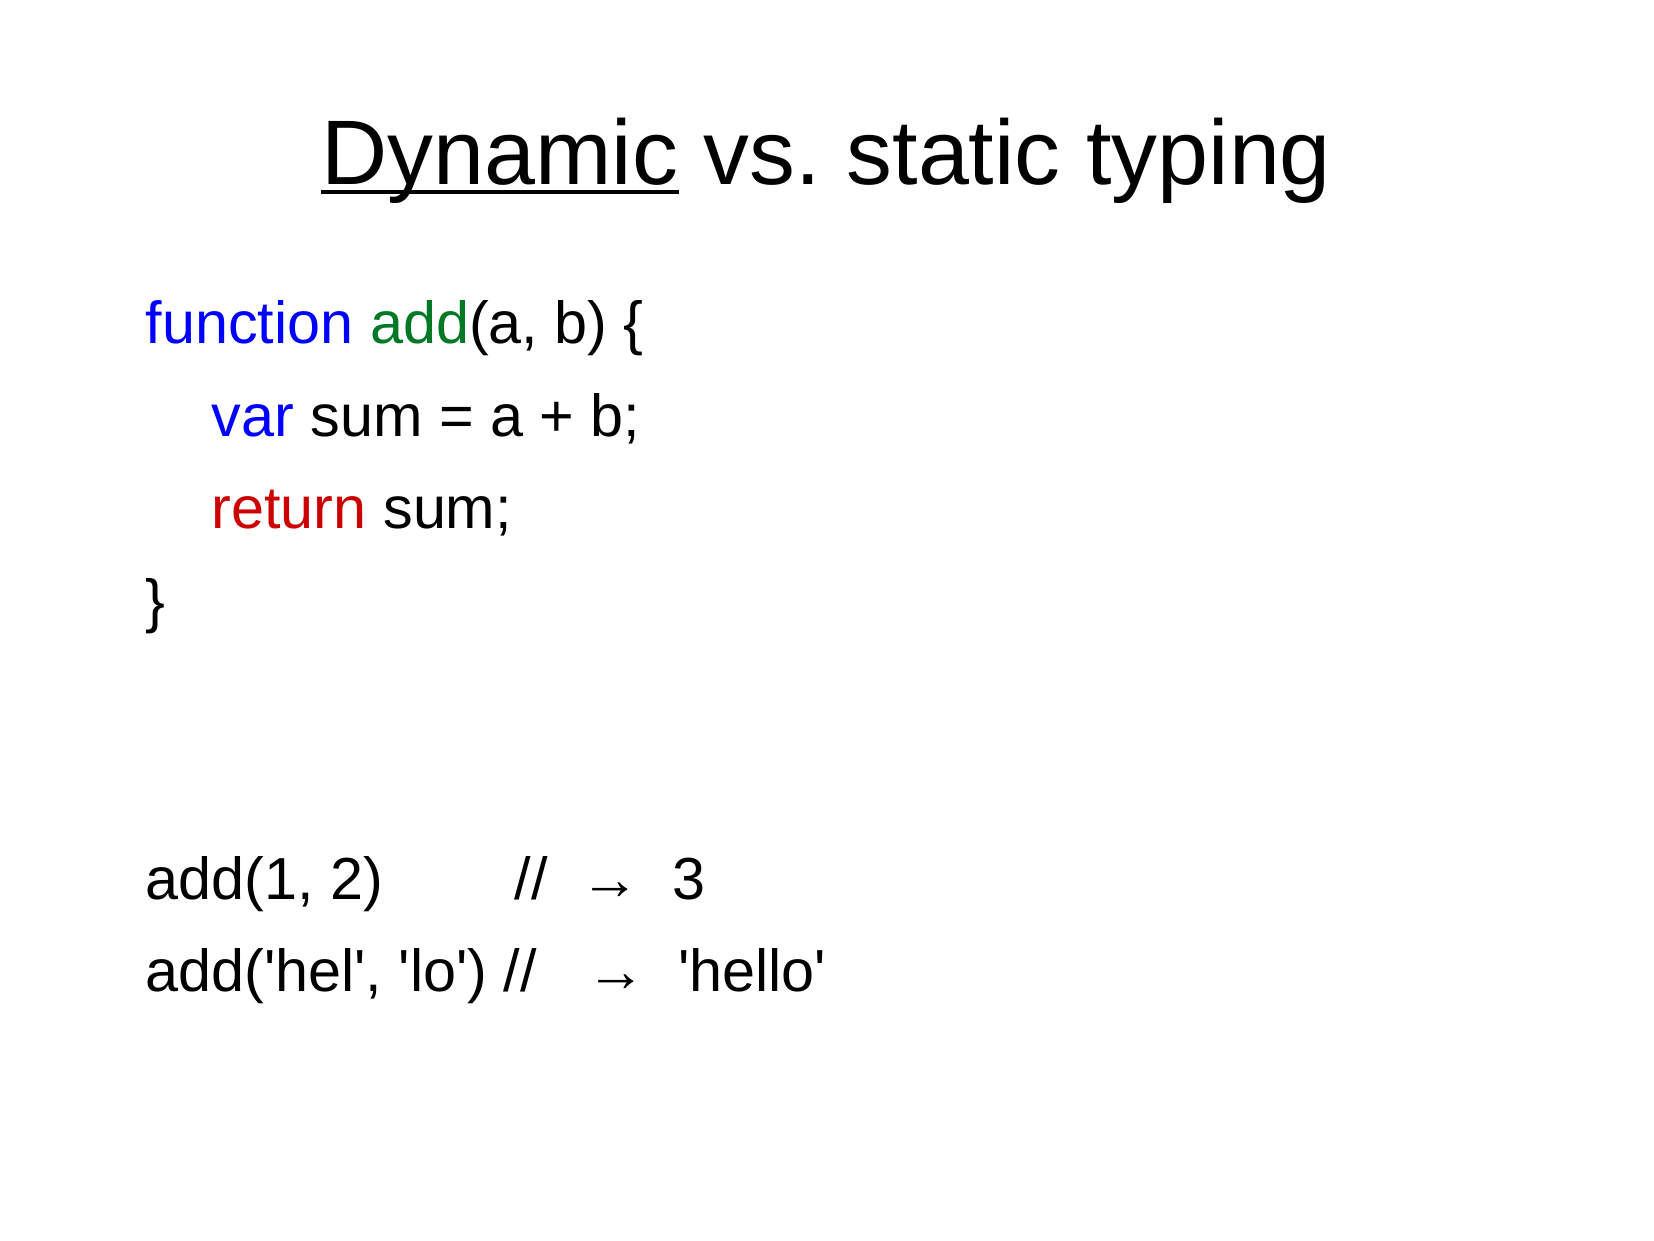

# Dynamic vs. static typing
function add(a, b) {
 var sum = a + b;
 return sum;
}
add(1, 2) // → 3
add('hel', 'lo') // → 'hello'